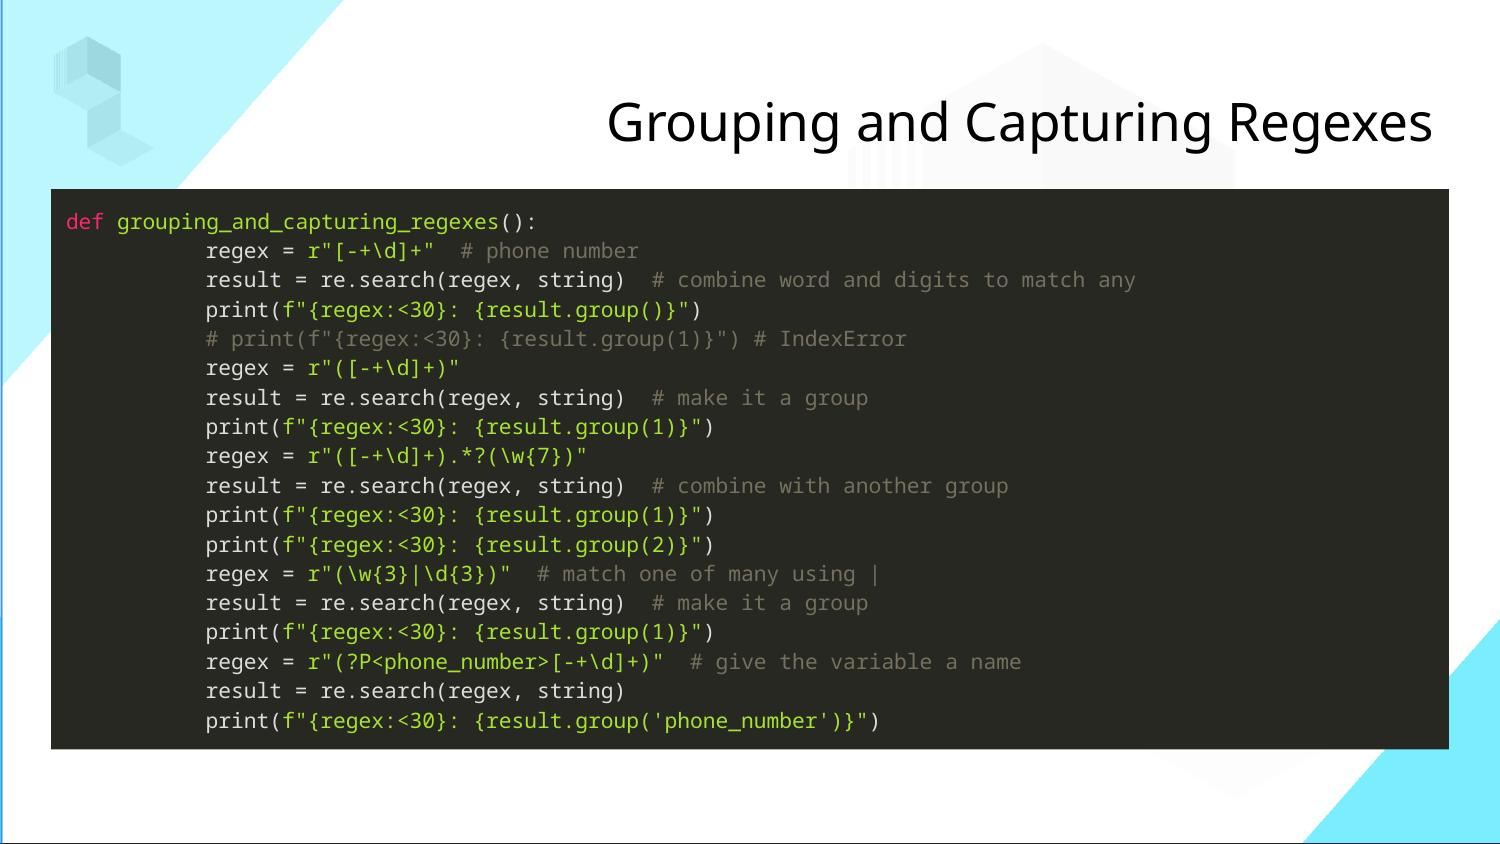

# Grouping and Capturing Regexes
def grouping_and_capturing_regexes():
	regex = r"[-+\d]+" # phone number
	result = re.search(regex, string) # combine word and digits to match any
	print(f"{regex:<30}: {result.group()}")
	# print(f"{regex:<30}: {result.group(1)}") # IndexError
	regex = r"([-+\d]+)"
	result = re.search(regex, string) # make it a group
	print(f"{regex:<30}: {result.group(1)}")
	regex = r"([-+\d]+).*?(\w{7})"
	result = re.search(regex, string) # combine with another group
	print(f"{regex:<30}: {result.group(1)}")
	print(f"{regex:<30}: {result.group(2)}")
	regex = r"(\w{3}|\d{3})" # match one of many using |
	result = re.search(regex, string) # make it a group
	print(f"{regex:<30}: {result.group(1)}")
	regex = r"(?P<phone_number>[-+\d]+)" # give the variable a name
	result = re.search(regex, string)
	print(f"{regex:<30}: {result.group('phone_number')}")